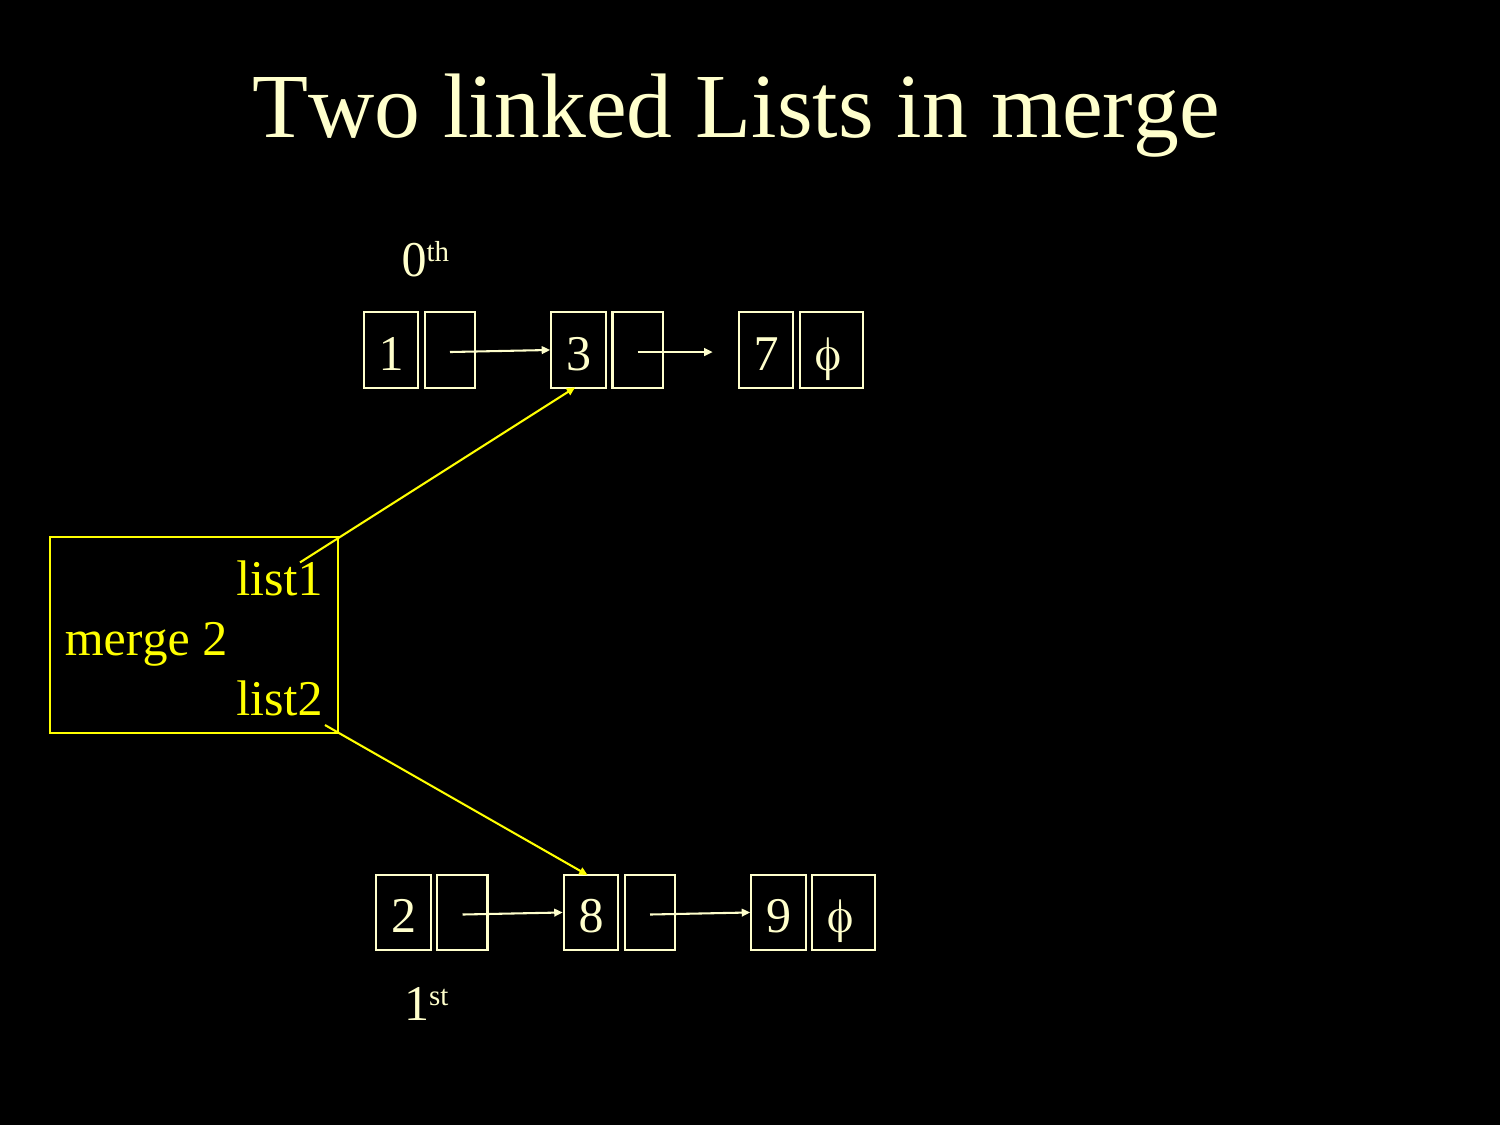

# Two linked Lists in merge
0th
1
3
7

list1
merge 2
list2
2
8
9

1st